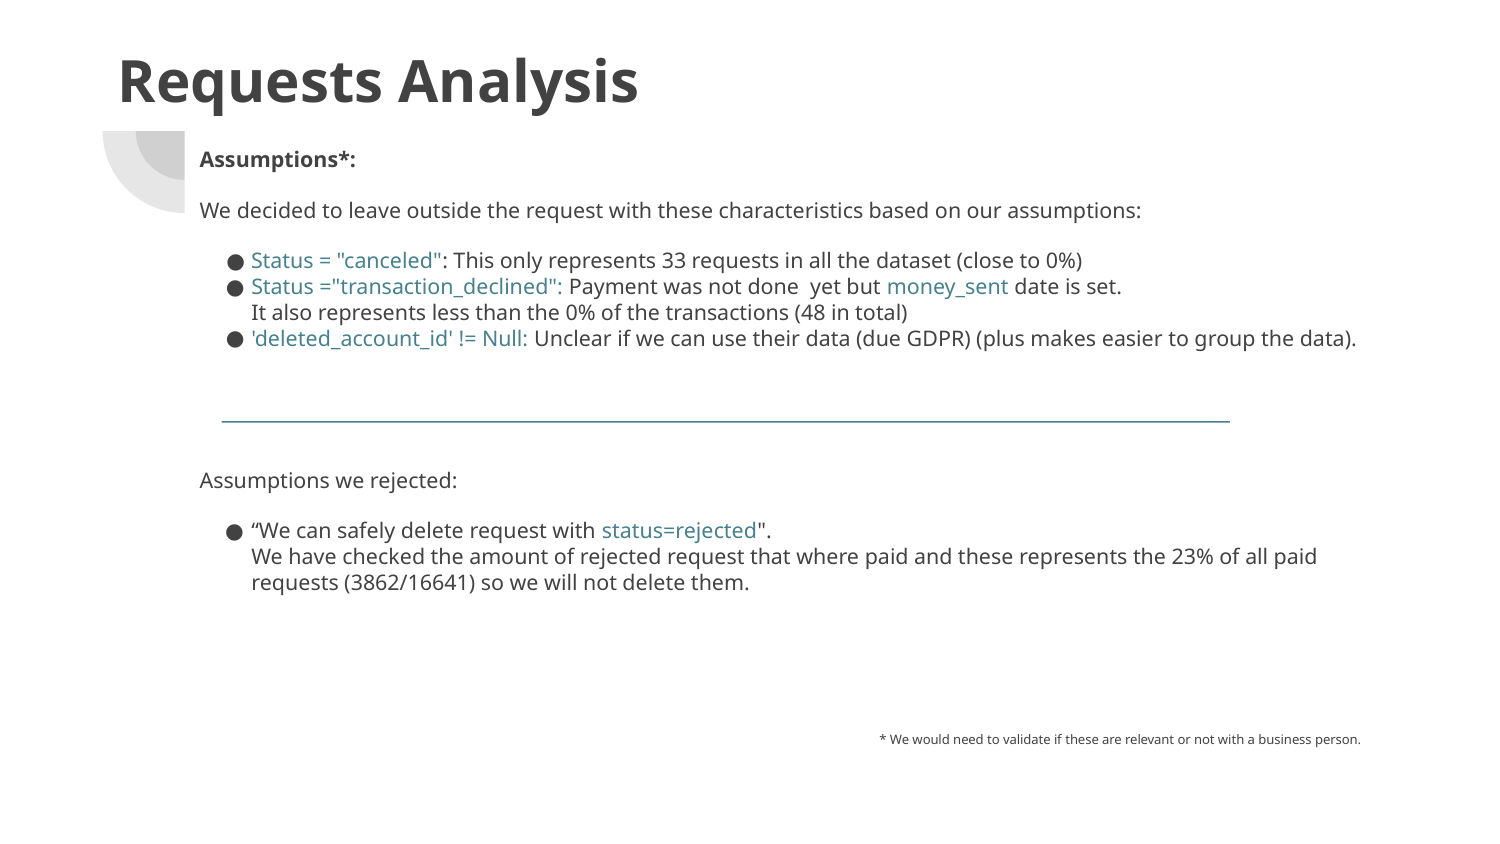

# Requests Analysis
Assumptions*:
We decided to leave outside the request with these characteristics based on our assumptions:
Status = "canceled": This only represents 33 requests in all the dataset (close to 0%)
Status ="transaction_declined": Payment was not done yet but money_sent date is set.
It also represents less than the 0% of the transactions (48 in total)
'deleted_account_id' != Null: Unclear if we can use their data (due GDPR) (plus makes easier to group the data).
Assumptions we rejected:
“We can safely delete request with status=rejected".
We have checked the amount of rejected request that where paid and these represents the 23% of all paid requests (3862/16641) so we will not delete them.
* We would need to validate if these are relevant or not with a business person.